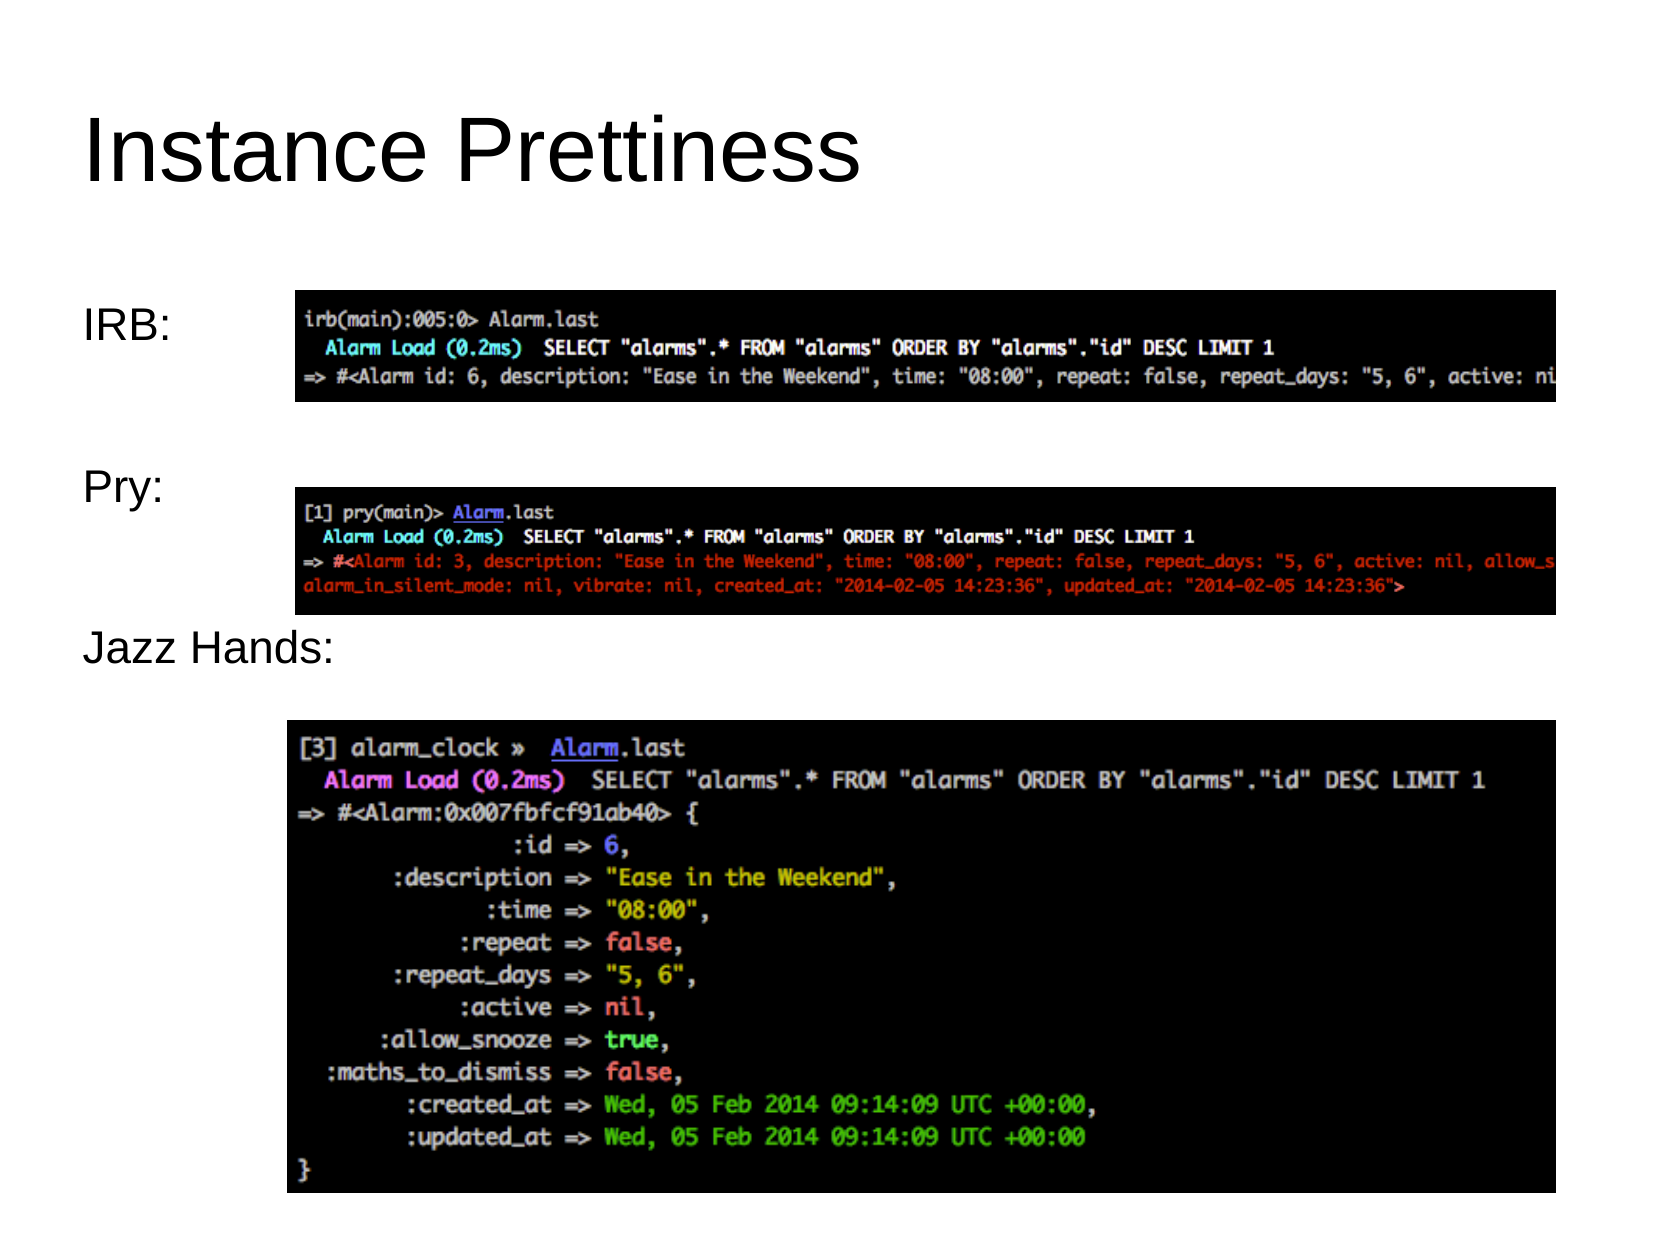

# Instance Prettiness
IRB:
Pry:
Jazz Hands: